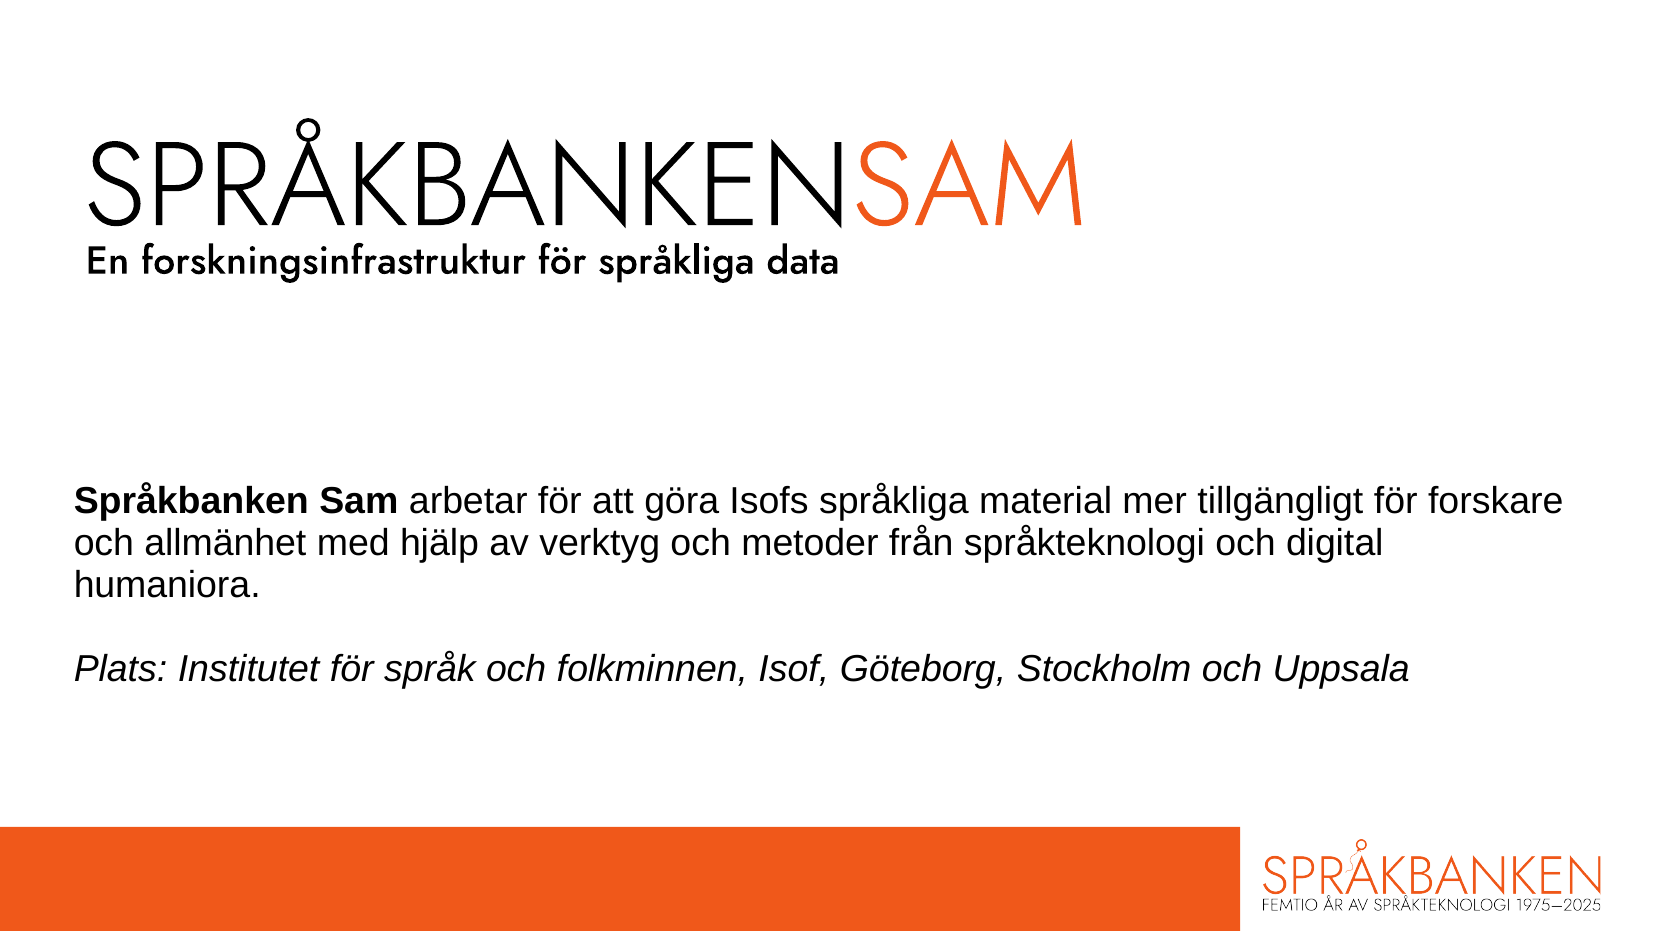

Språkbanken Sam arbetar för att göra Isofs språkliga material mer tillgängligt för forskare och allmänhet med hjälp av verktyg och metoder från språkteknologi och digital humaniora.
Plats: Institutet för språk och folkminnen, Isof, Göteborg, Stockholm och Uppsala